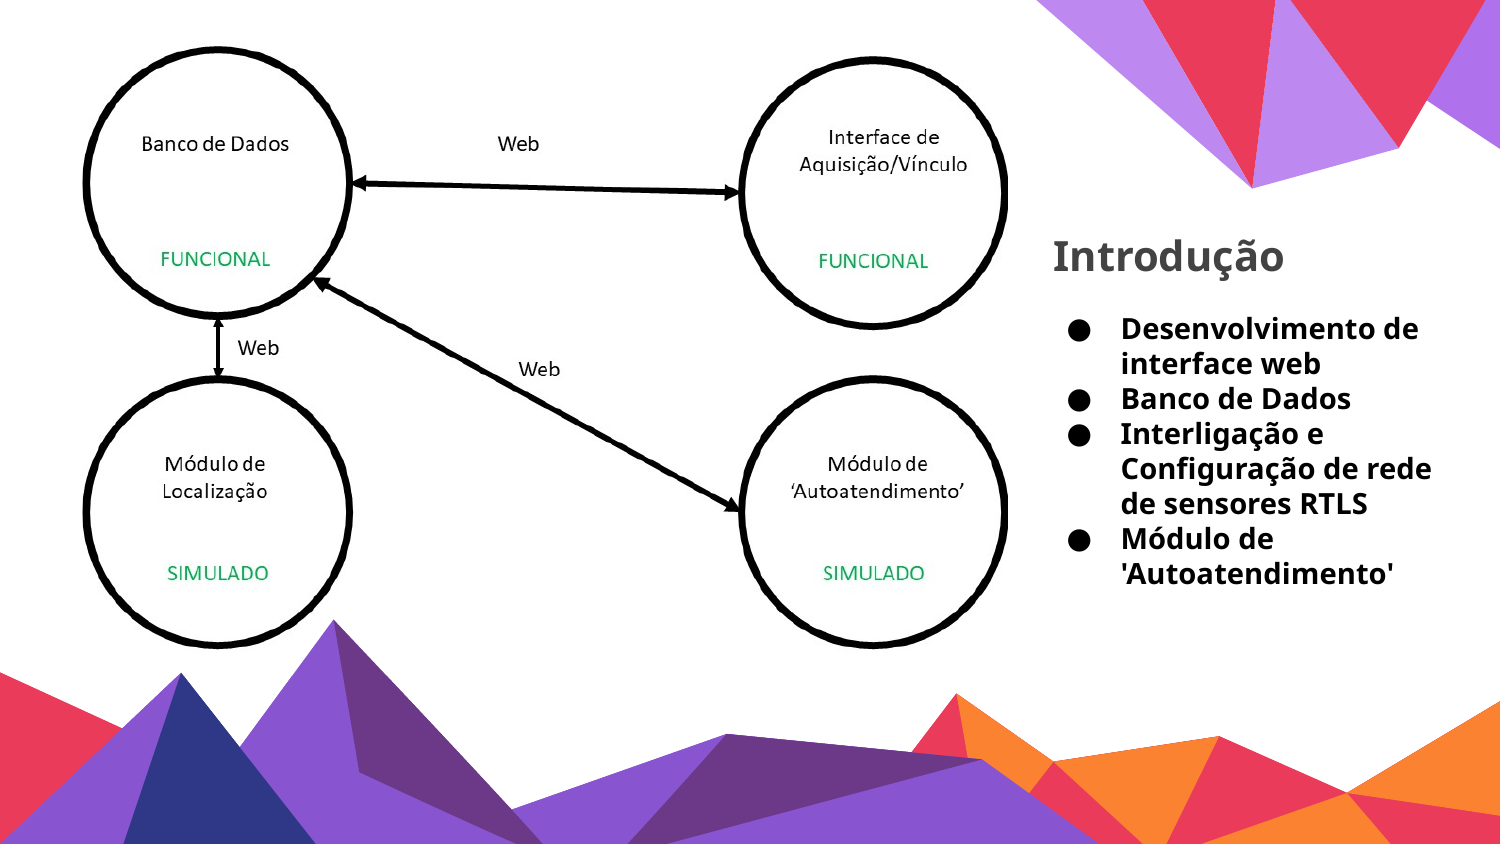

Introdução
# Desenvolvimento de interface web
Banco de Dados
Interligação e Configuração de rede de sensores RTLS
Módulo de 'Autoatendimento'